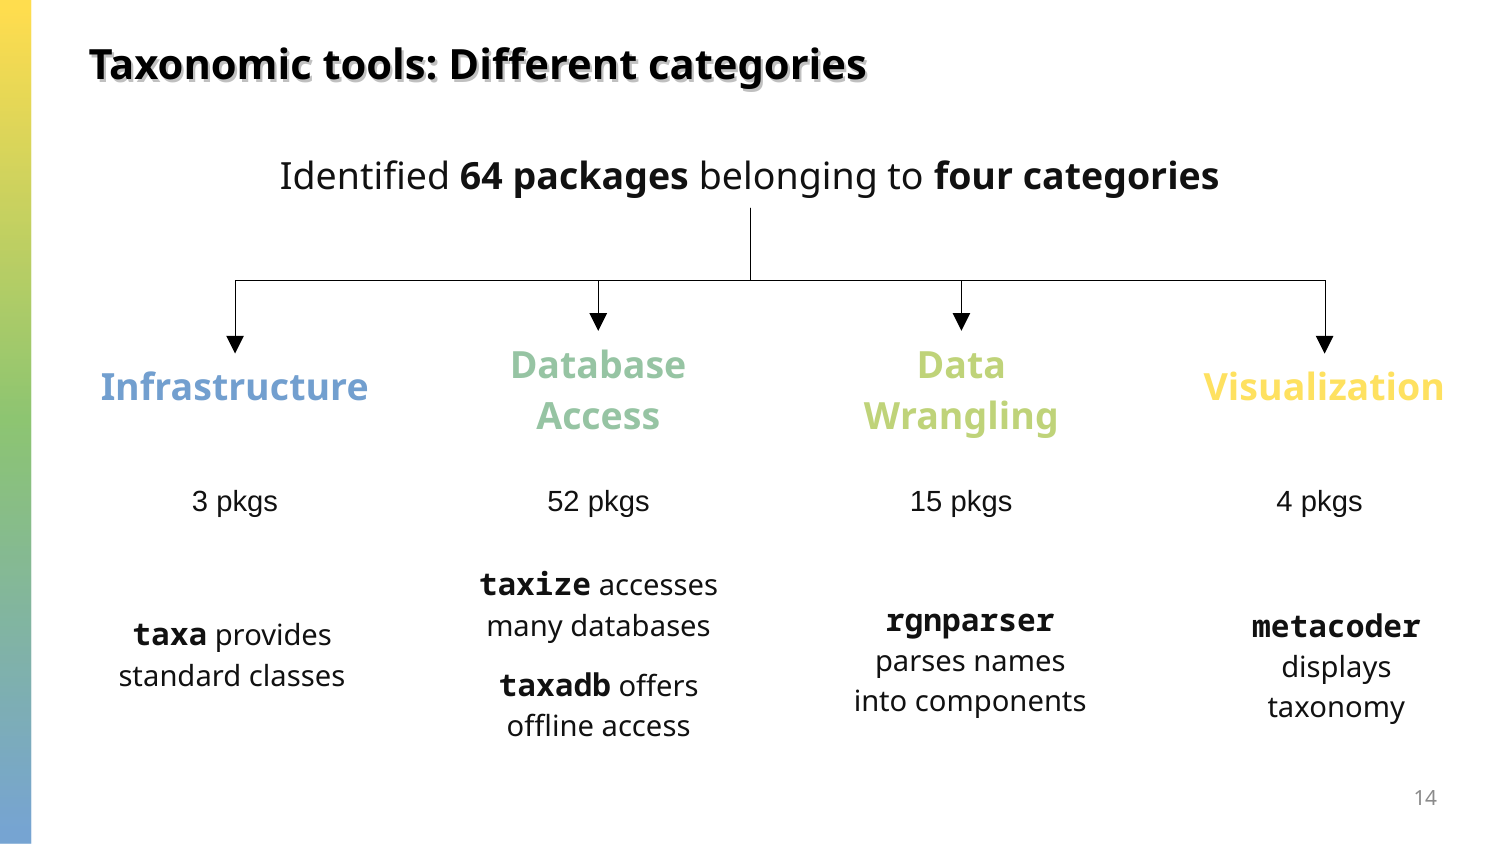

# Taxonomic tools: Different categories
Identified 64 packages belonging to four categories
Database Access
Data Wrangling
Infrastructure
Visualization
3 pkgs
52 pkgs
15 pkgs
4 pkgs
taxize accesses many databases
rgnparser parses names into components
metacoder displays taxonomy
taxa provides standard classes
taxadb offers offline access